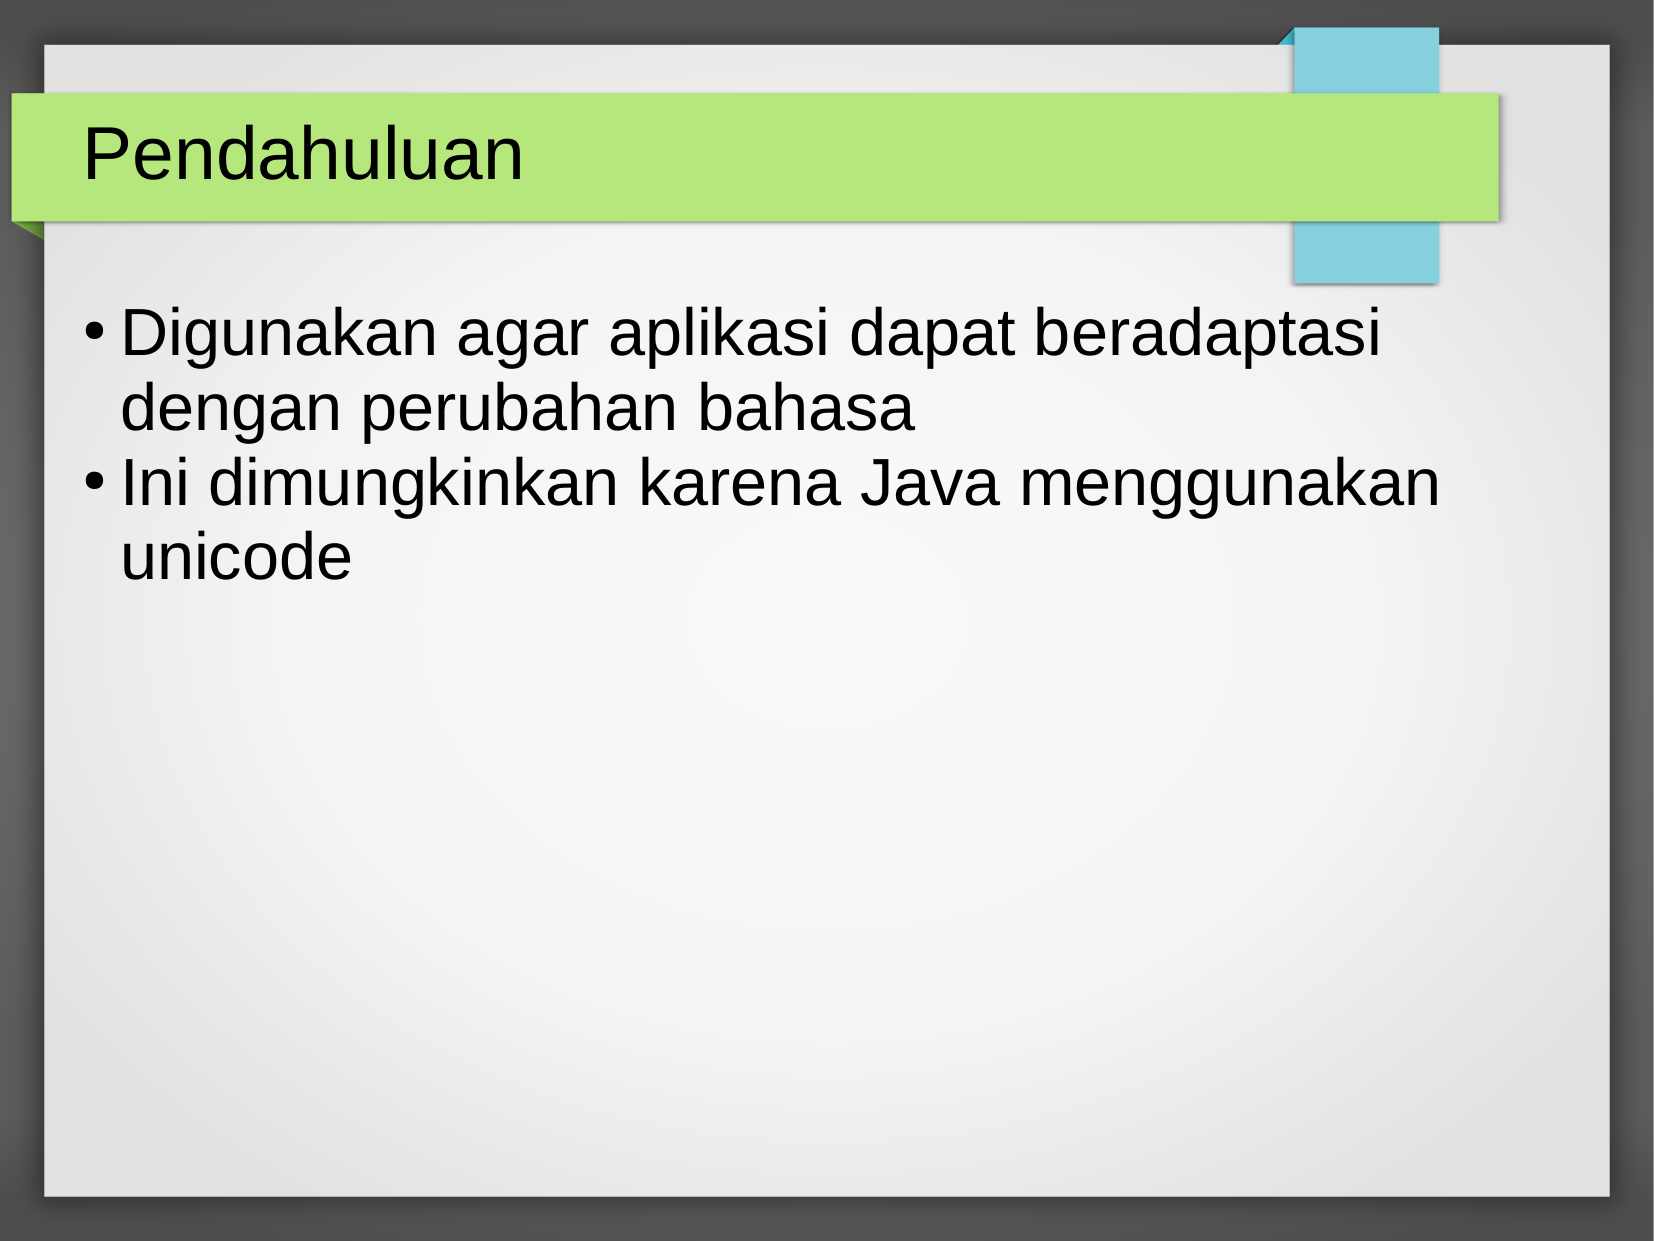

# Pendahuluan
Digunakan agar aplikasi dapat beradaptasi dengan perubahan bahasa
Ini dimungkinkan karena Java menggunakan unicode